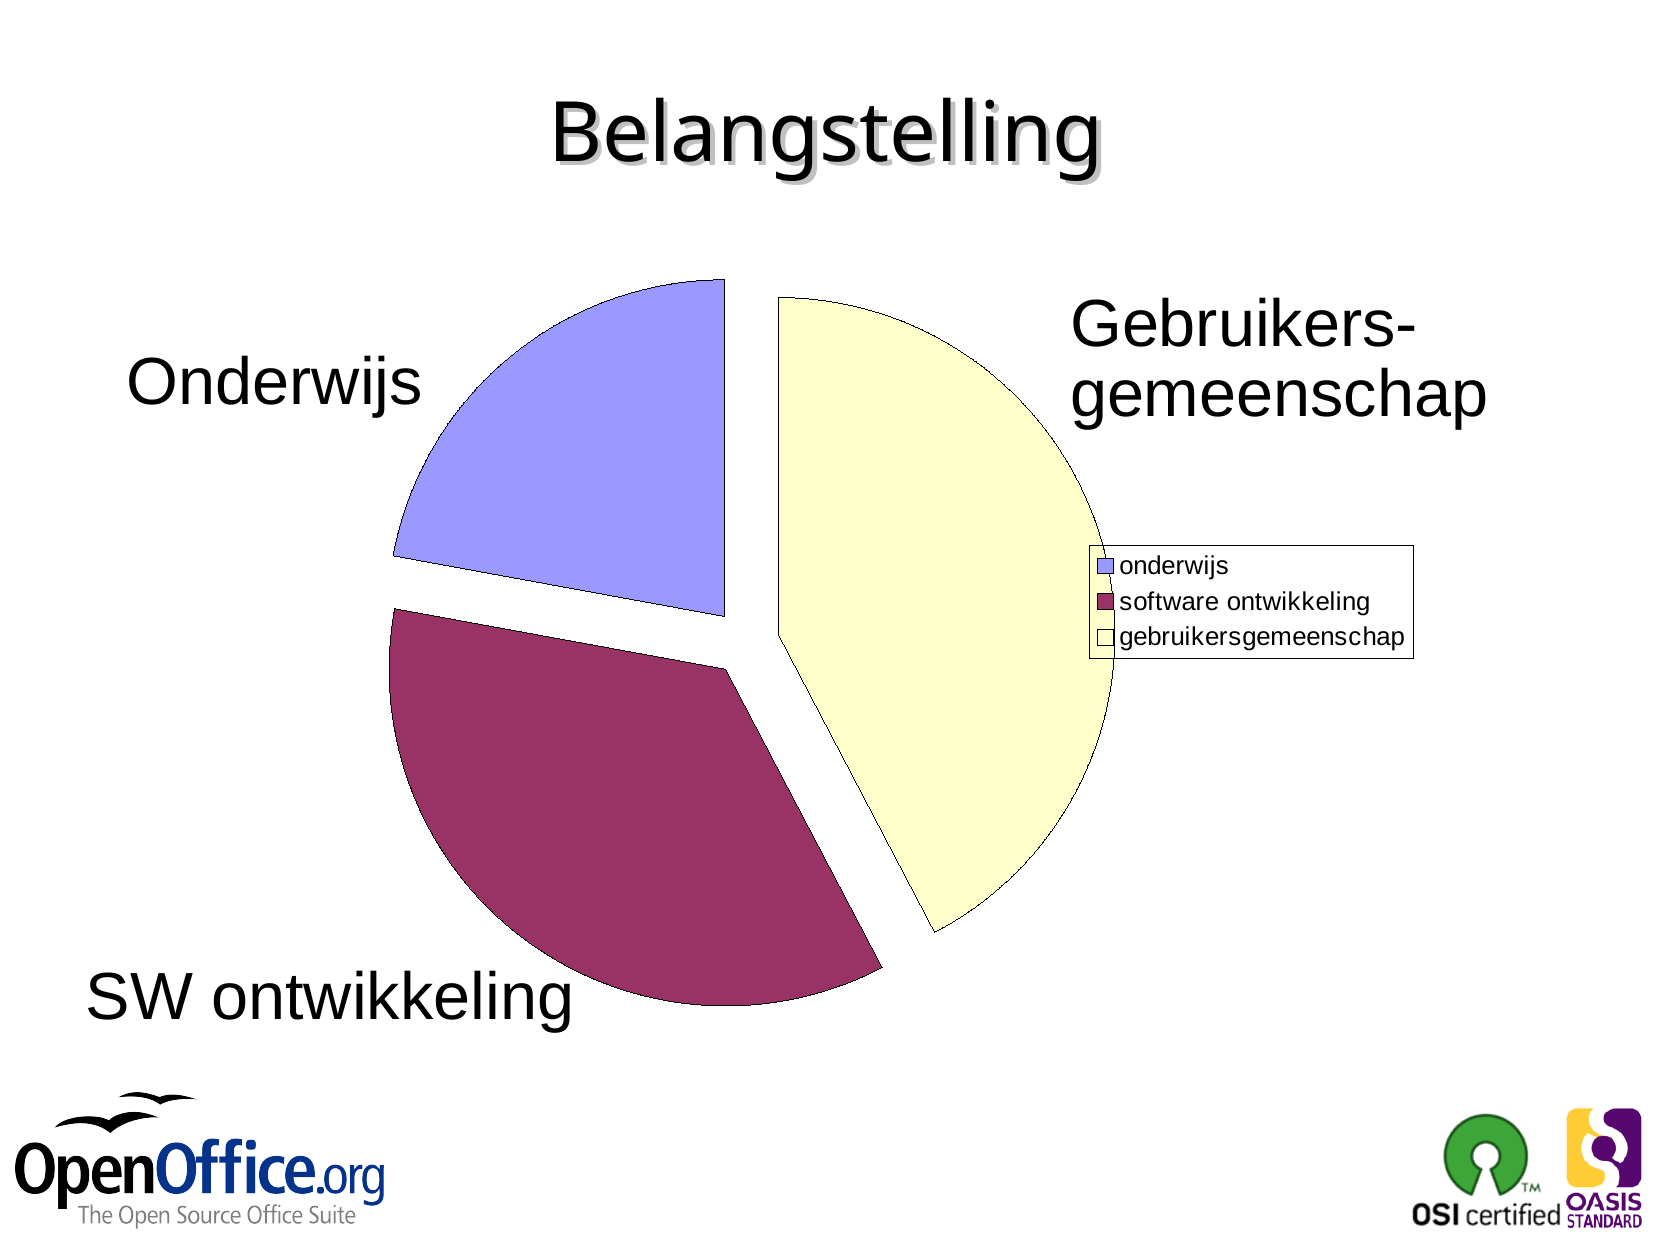

# Belangstelling
### Chart
| Category | Rij 86 |
|---|---|
| onderwijs | 23.0 |
| software ontwikkeling | 37.0 |
| gebruikersgemeenschap | 44.0 |Gebruikers-
gemeenschap
Onderwijs
SW ontwikkeling